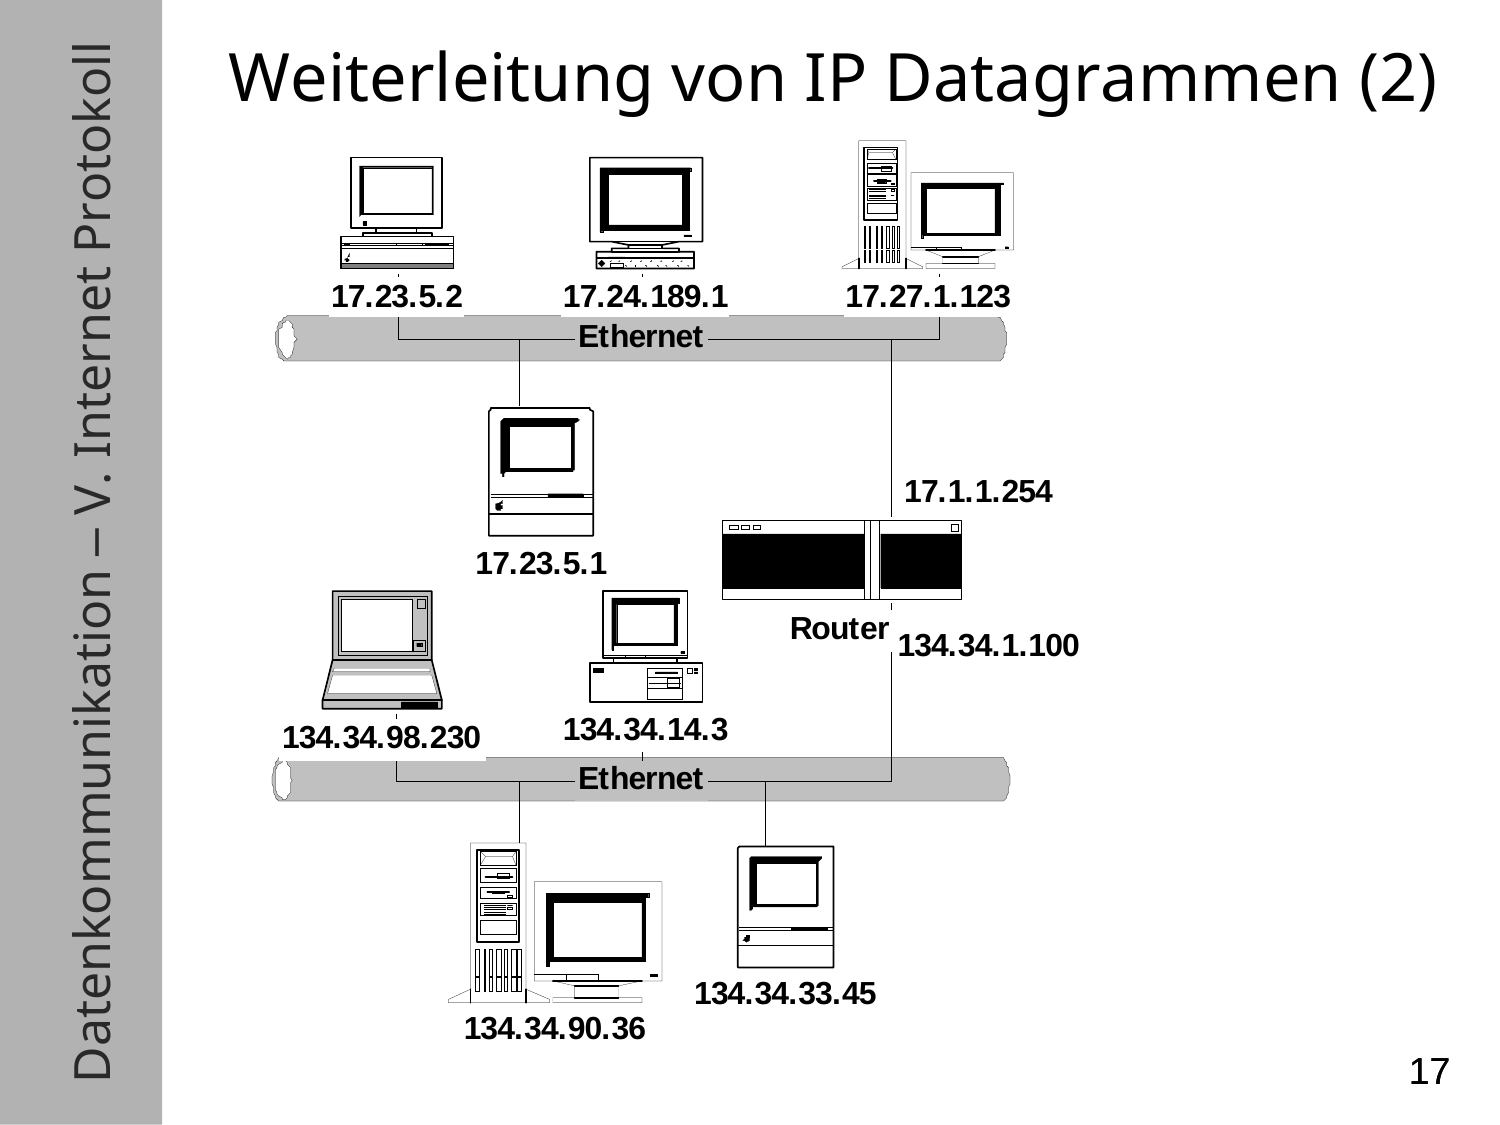

Weiterleitung von IP Datagrammen (2)
Datenkommunikation – V. Internet Protokoll